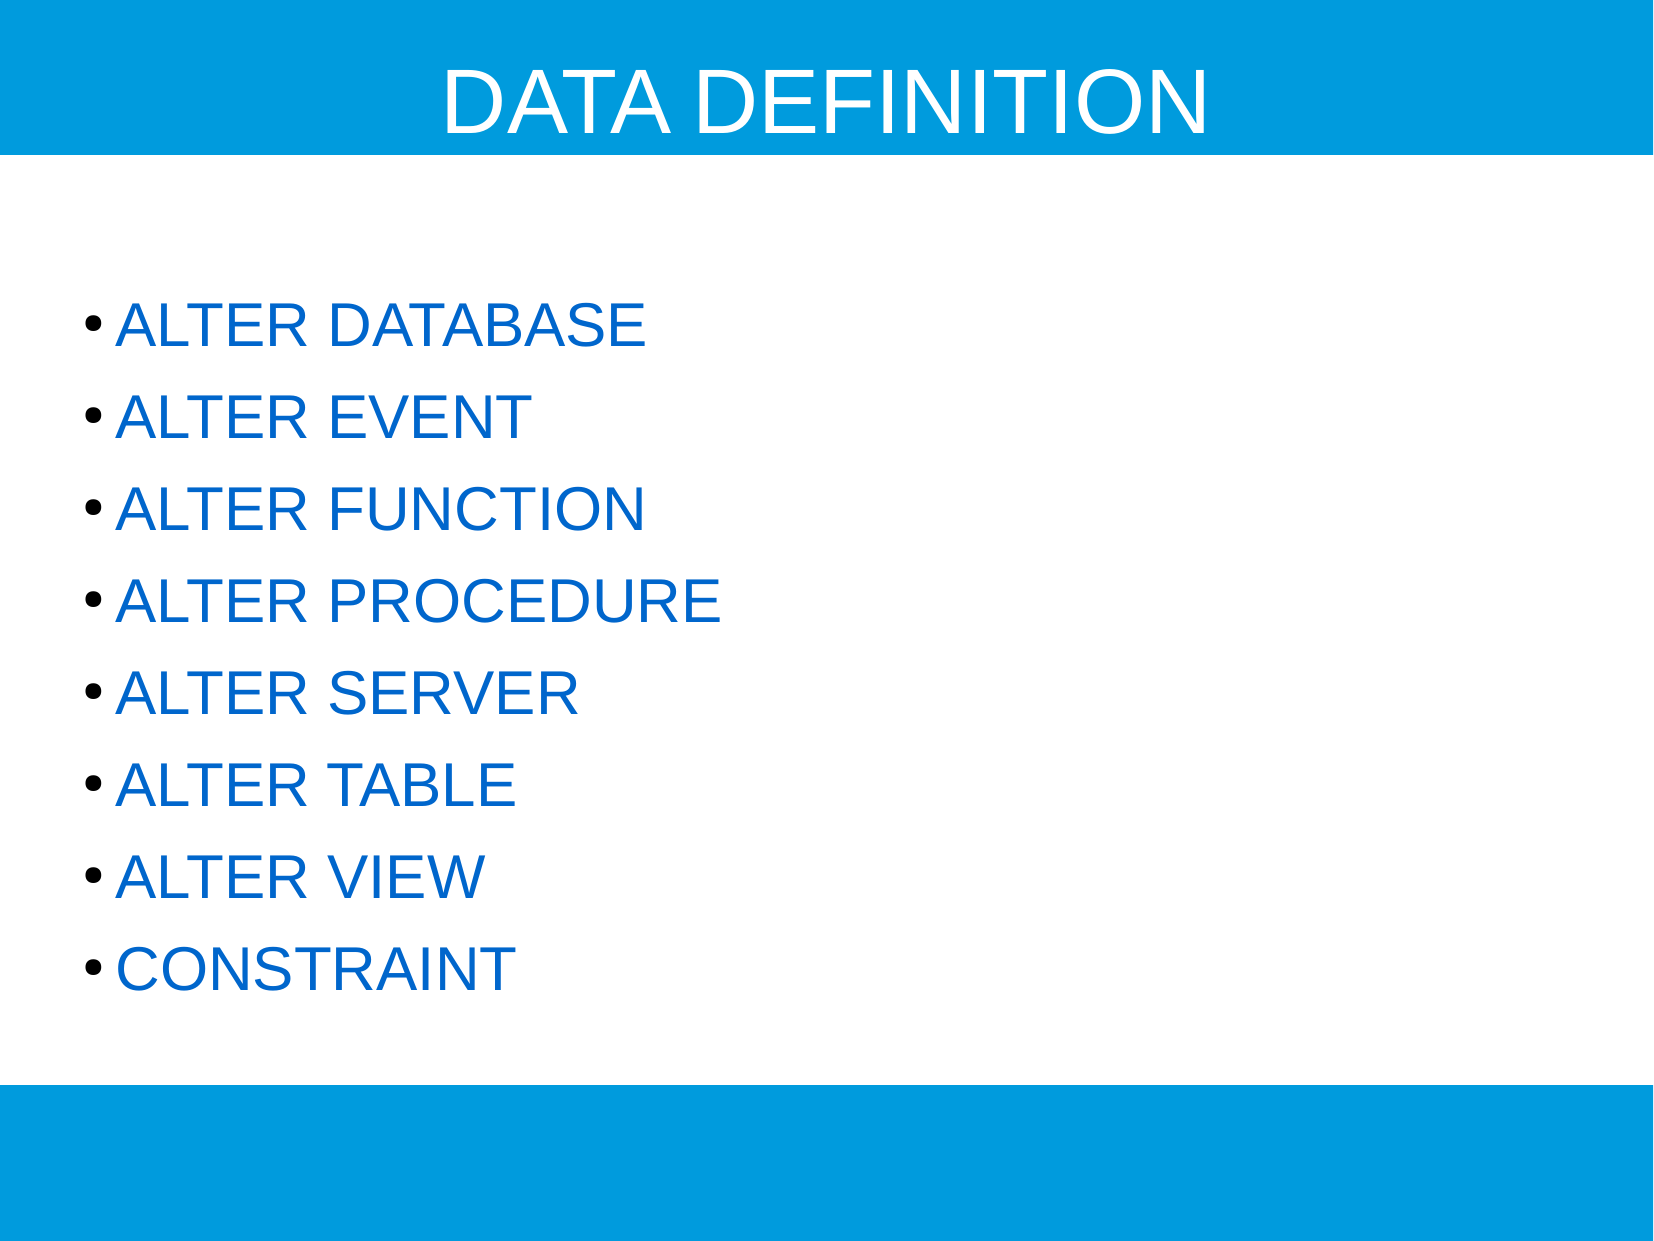

# DATA DEFINITION
ALTER DATABASE
ALTER EVENT
ALTER FUNCTION
ALTER PROCEDURE
ALTER SERVER
ALTER TABLE
ALTER VIEW
CONSTRAINT